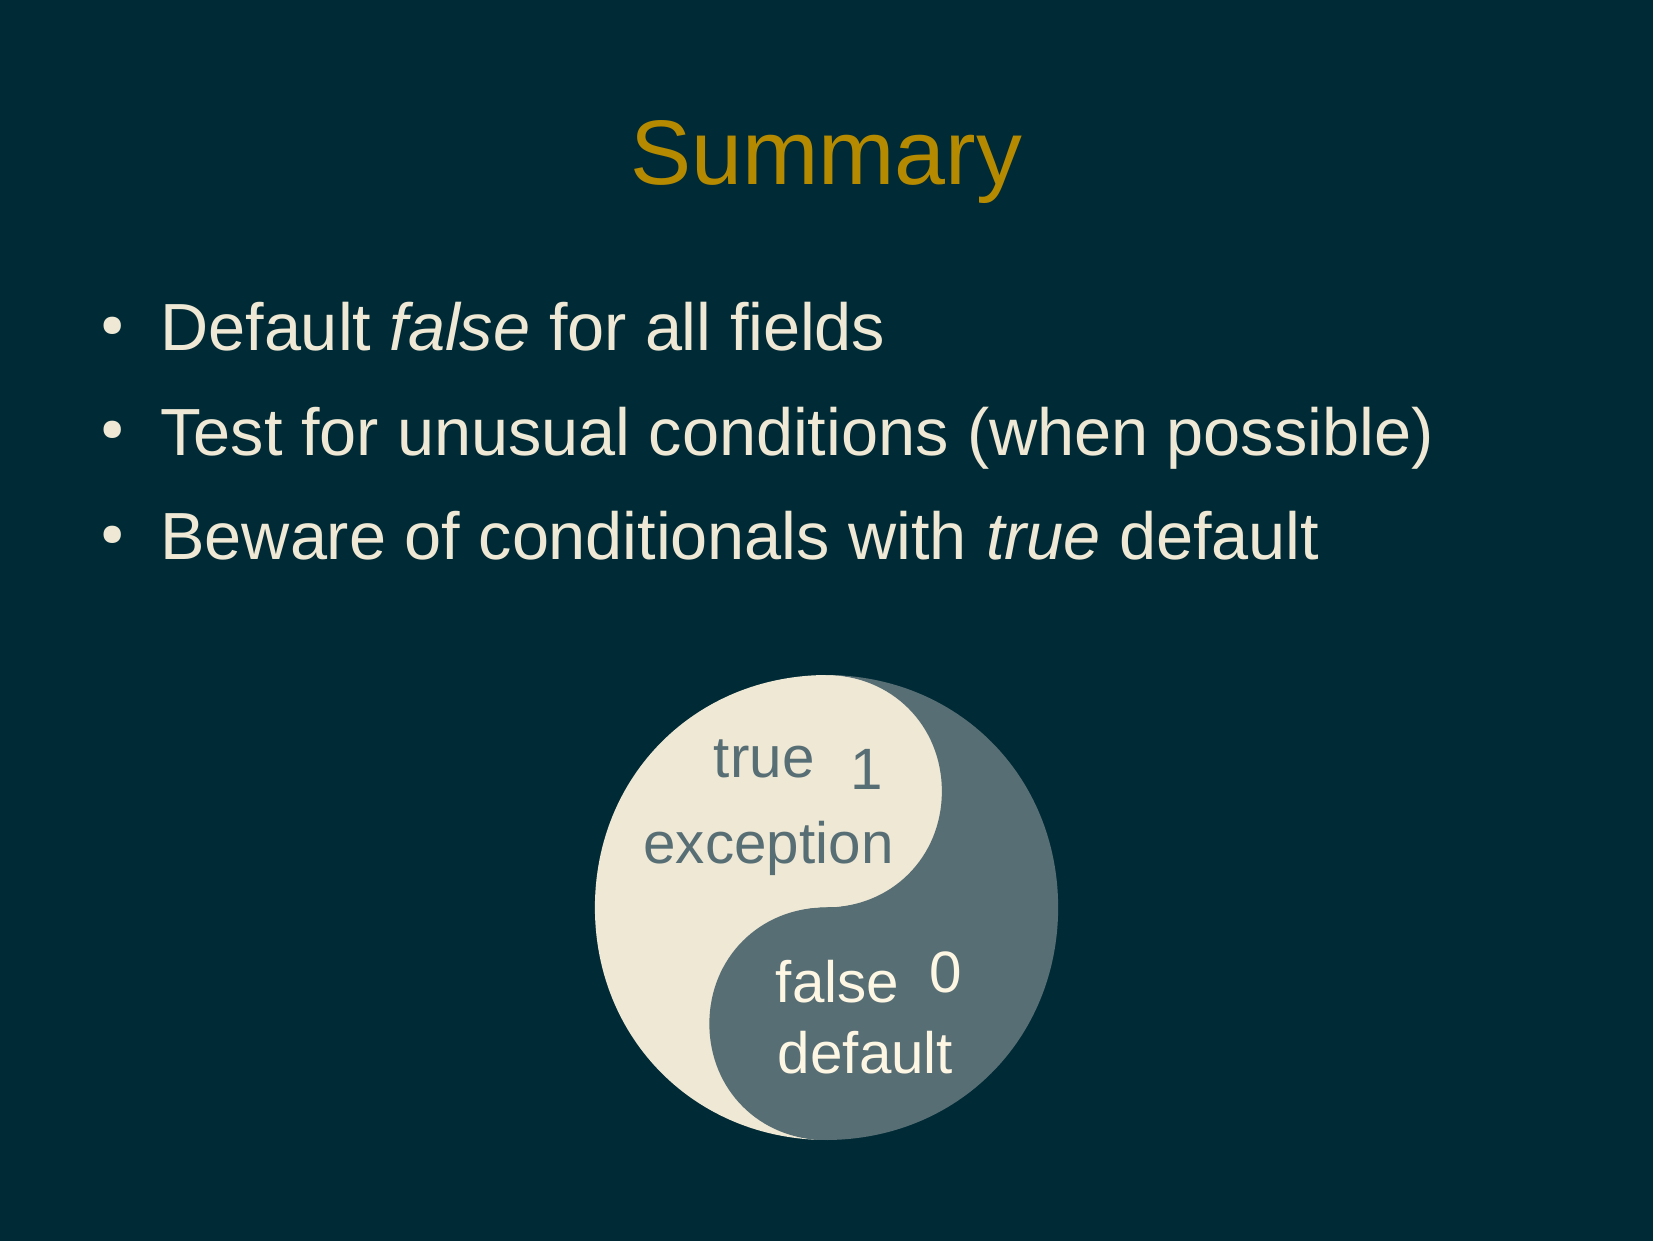

# Summary
Default false for all fields
Test for unusual conditions (when possible)
Beware of conditionals with true default
true
1
exception
0
false
default